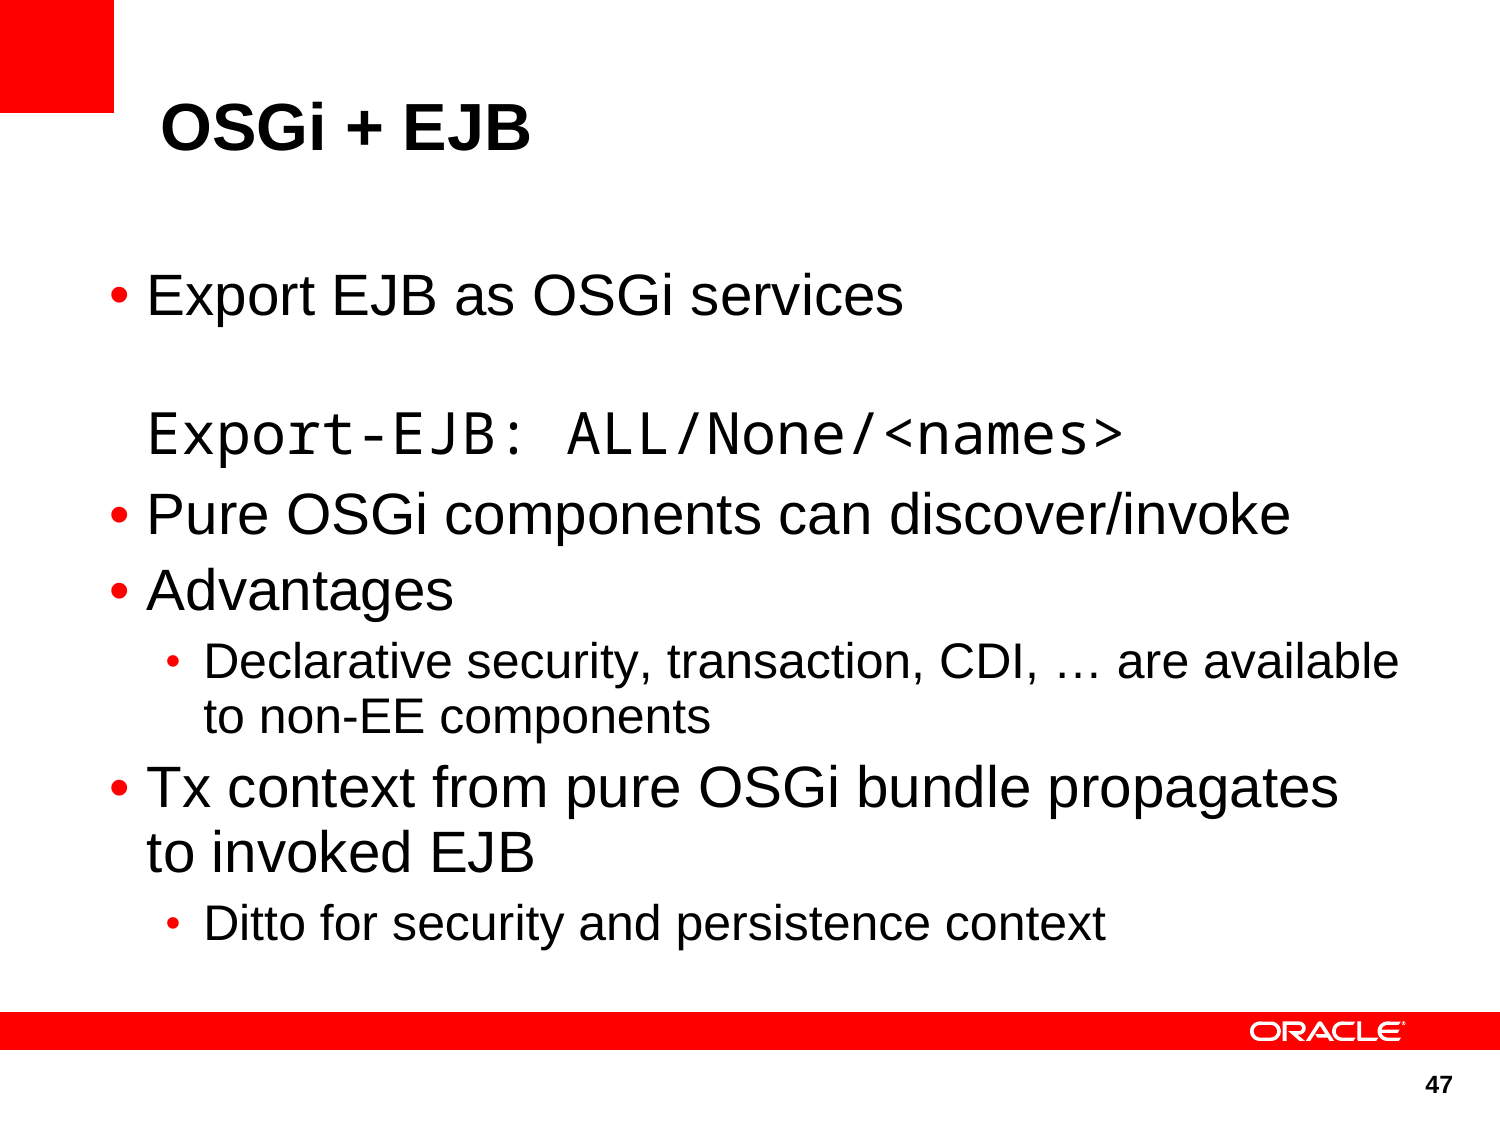

# OSGi + EJB
Export EJB as OSGi services
Export-EJB: ALL/None/<names>
Pure OSGi components can discover/invoke
Advantages
Declarative security, transaction, CDI, … are available to non-EE components
Tx context from pure OSGi bundle propagates to invoked EJB
Ditto for security and persistence context